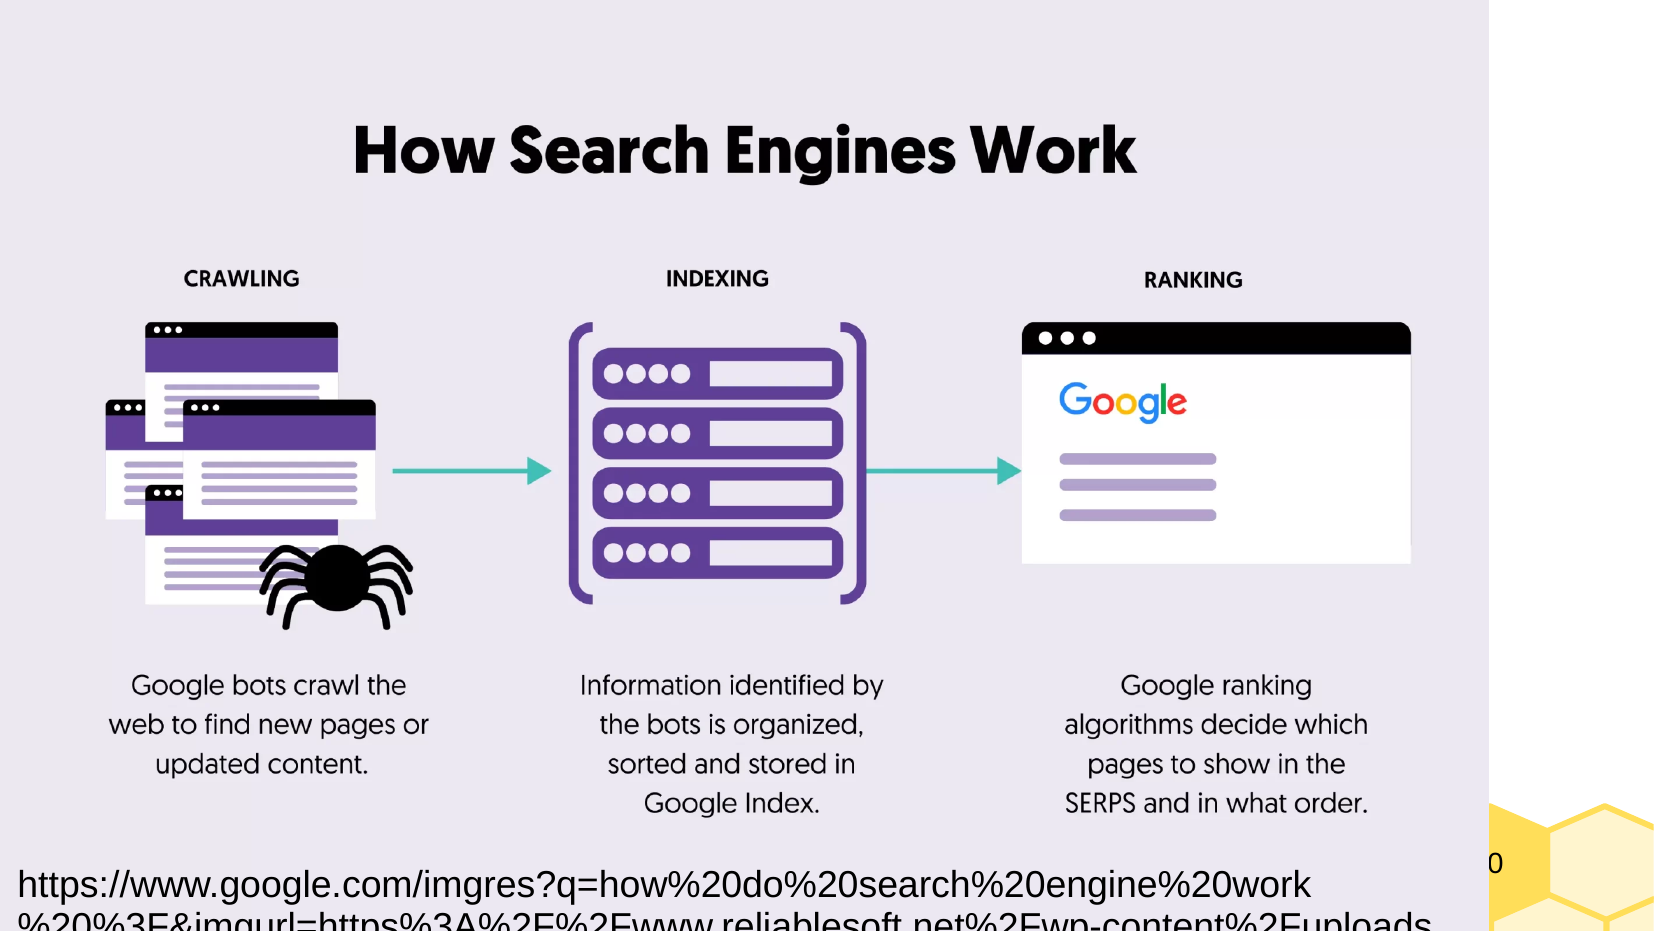

# Mais que se passe-t-il quand on cherche ?
https://www.google.com/imgres?q=how%20do%20search%20engine%20work%20%3F&imgurl=https%3A%2F%2Fwww.reliablesoft.net%2Fwp-content%2Fuploads%2F2023%2F10%2Fhow-search-engines-work-scaled.webp&imgrefurl=https%3A%2F%2Fwww.reliablesoft.net%2Fhow-search-engines-work%2F&docid=4i5sakkKC-HNrM&tbnid=m21O8d0-wYLIIM&vet=12ahUKEwjOu4rbkPqQAxWxAvsDHSMeCjMQM3oECBsQAA..i&w=2560&h=1600&hcb=2&ved=2ahUKEwjOu4rbkPqQAxWxAvsDHSMeCjMQM3oECBsQAA